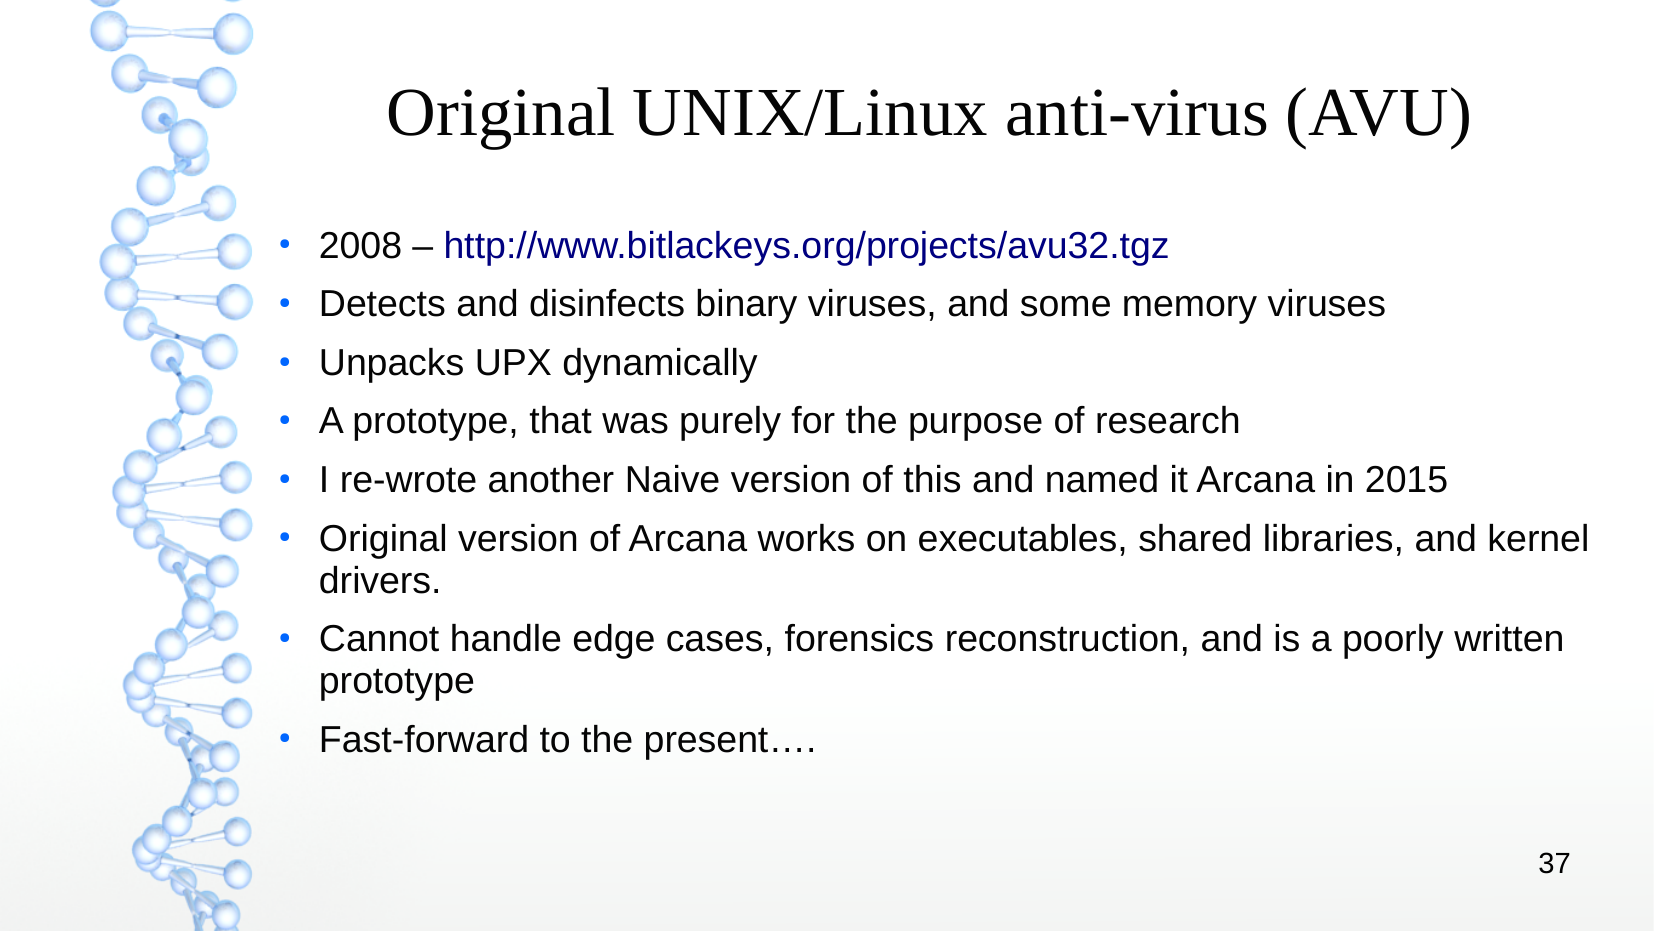

# Original UNIX/Linux anti-virus (AVU)
2008 – http://www.bitlackeys.org/projects/avu32.tgz
Detects and disinfects binary viruses, and some memory viruses
Unpacks UPX dynamically
A prototype, that was purely for the purpose of research
I re-wrote another Naive version of this and named it Arcana in 2015
Original version of Arcana works on executables, shared libraries, and kernel drivers.
Cannot handle edge cases, forensics reconstruction, and is a poorly written prototype
Fast-forward to the present….
37